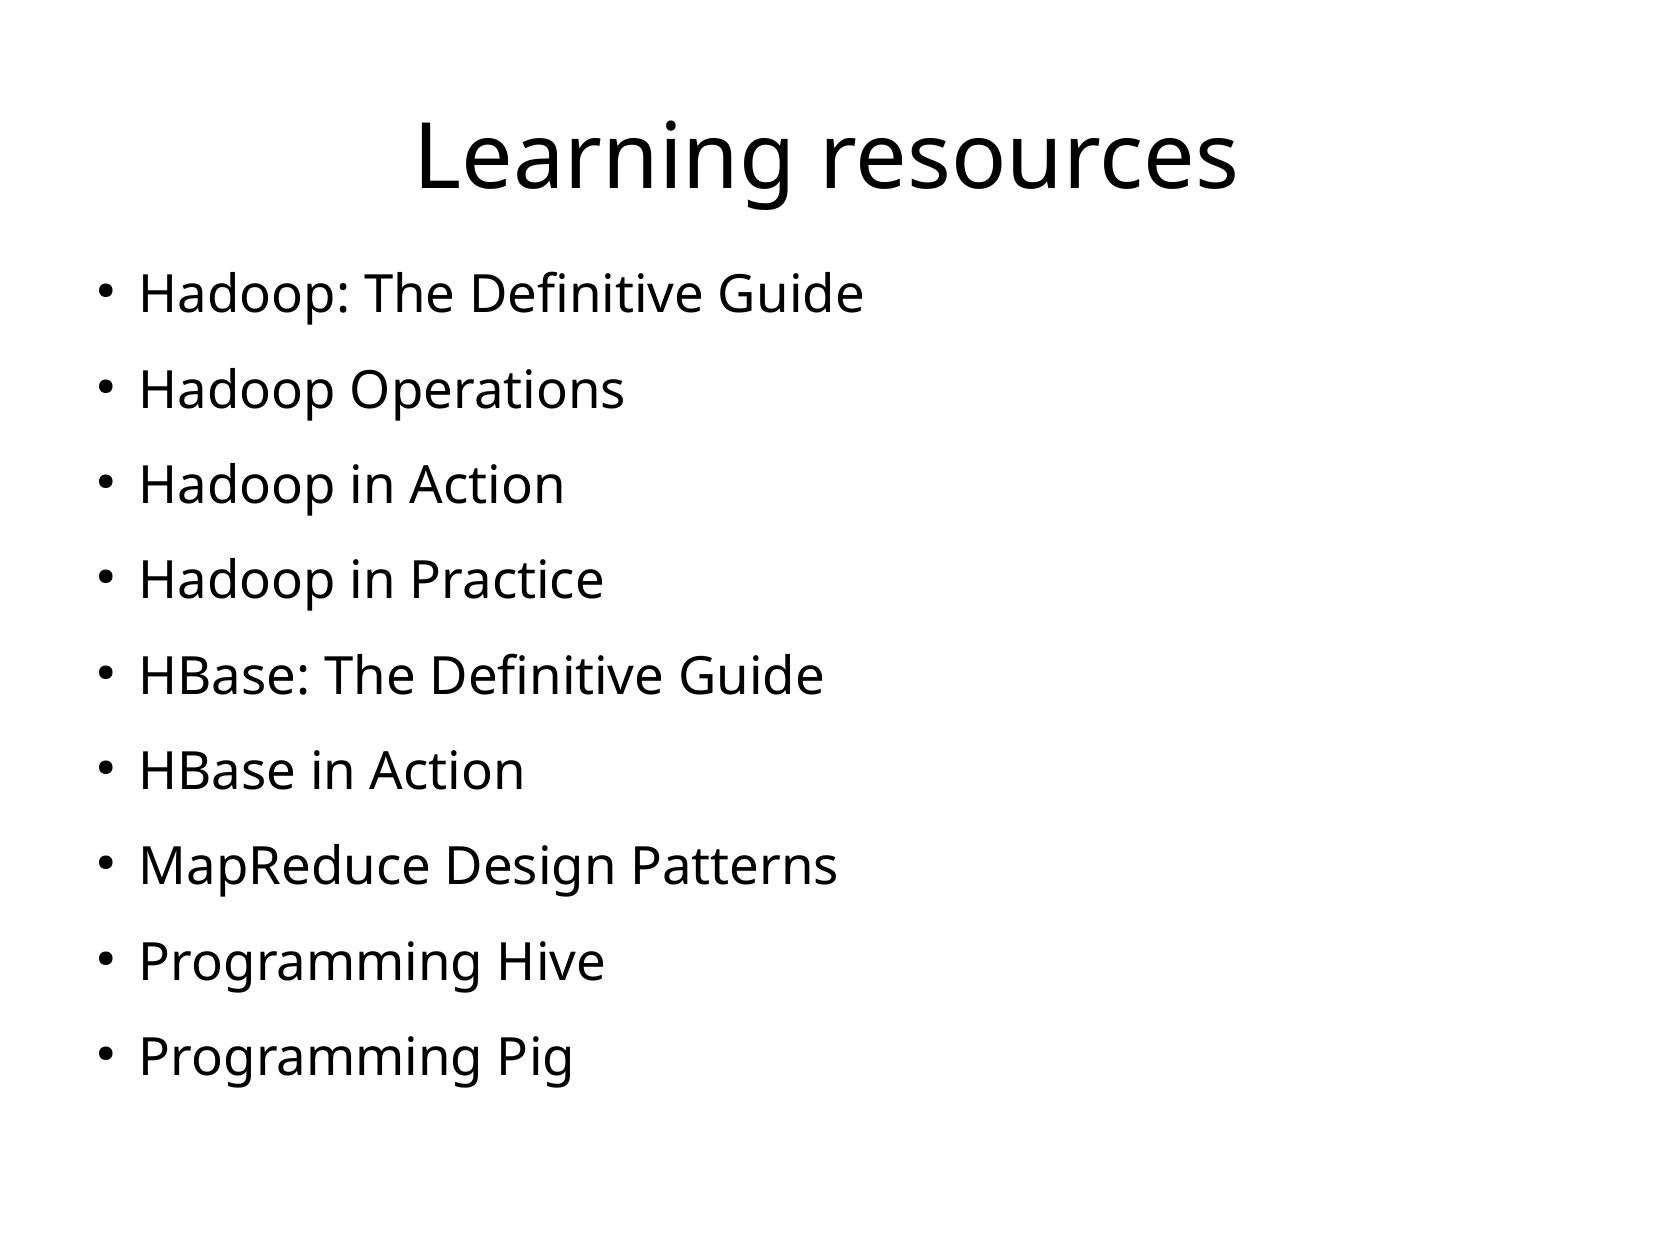

# Learning resources
Hadoop: The Definitive Guide
Hadoop Operations
Hadoop in Action
Hadoop in Practice
HBase: The Definitive Guide
HBase in Action
MapReduce Design Patterns
Programming Hive
Programming Pig